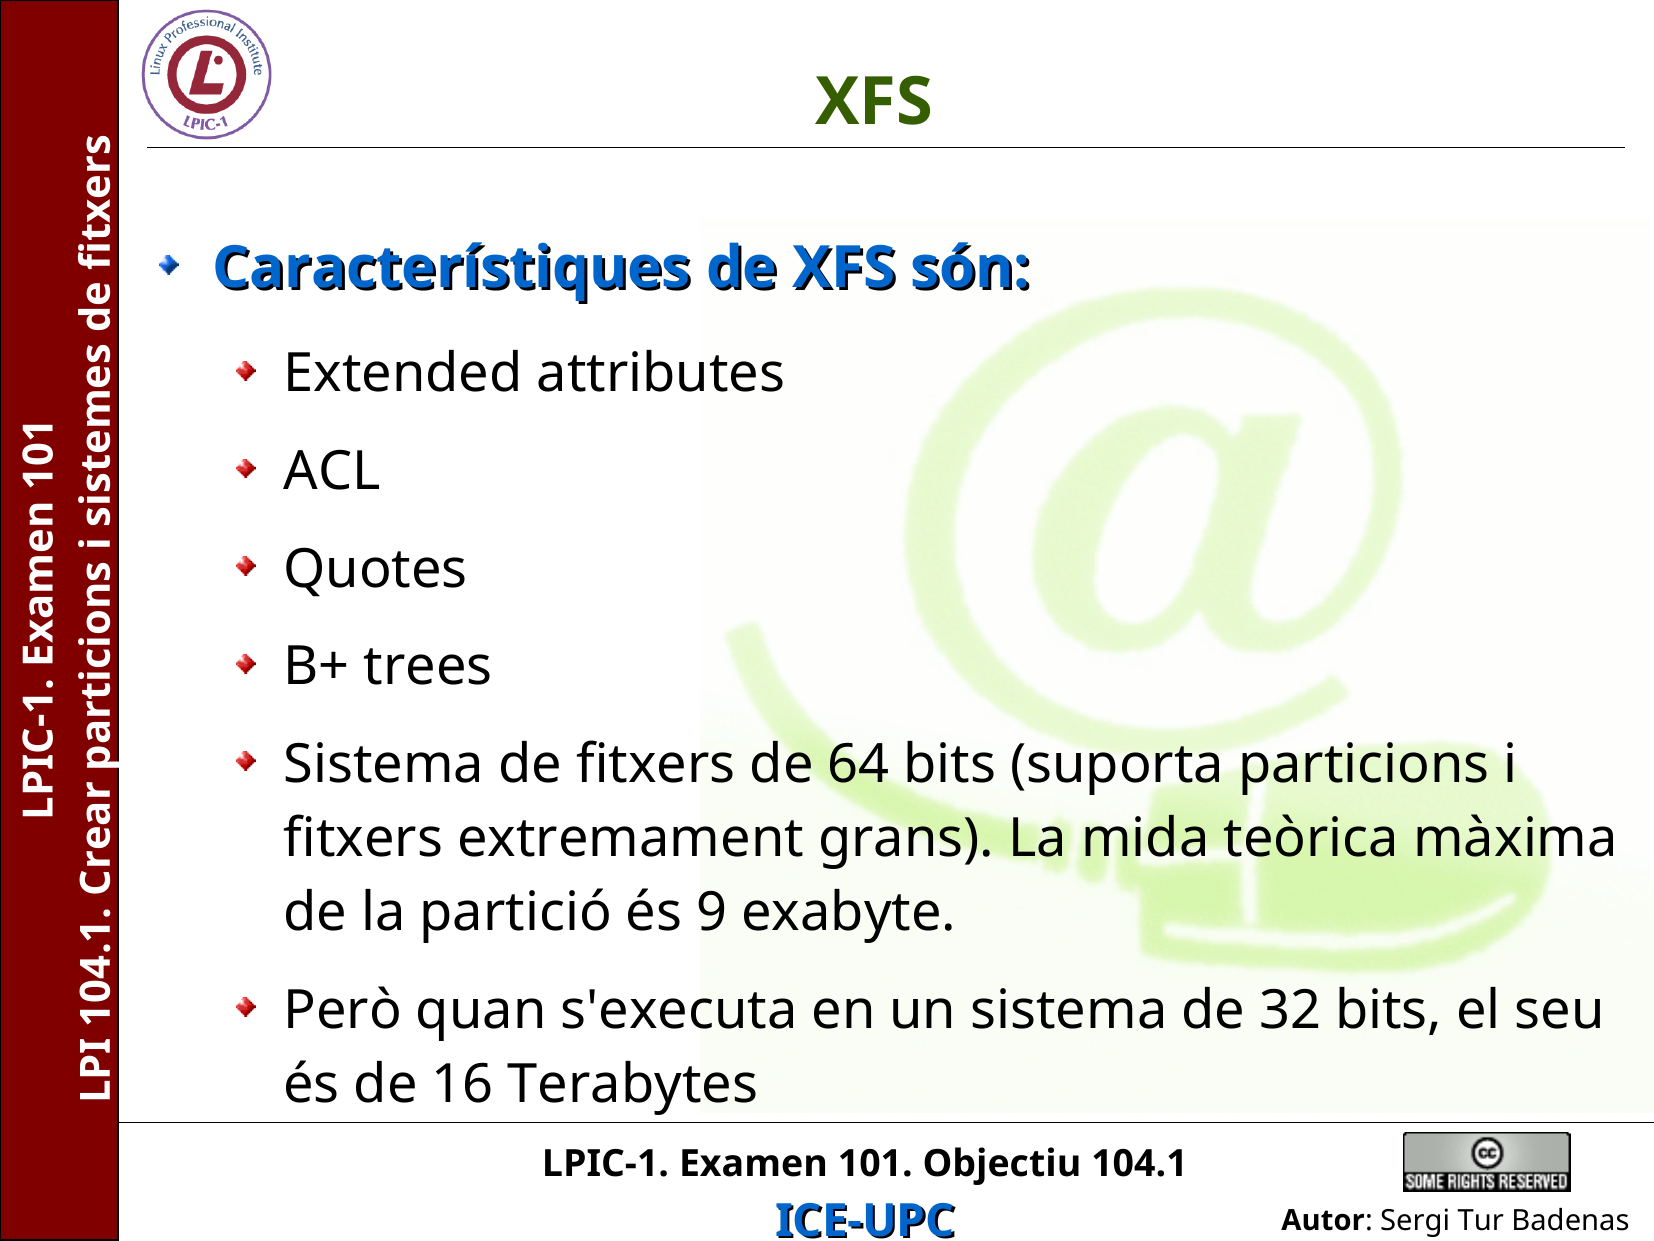

# XFS
Característiques de XFS són:
Extended attributes
ACL
Quotes
B+ trees
Sistema de fitxers de 64 bits (suporta particions i fitxers extremament grans). La mida teòrica màxima de la partició és 9 exabyte.
Però quan s'executa en un sistema de 32 bits, el seu és de 16 Terabytes